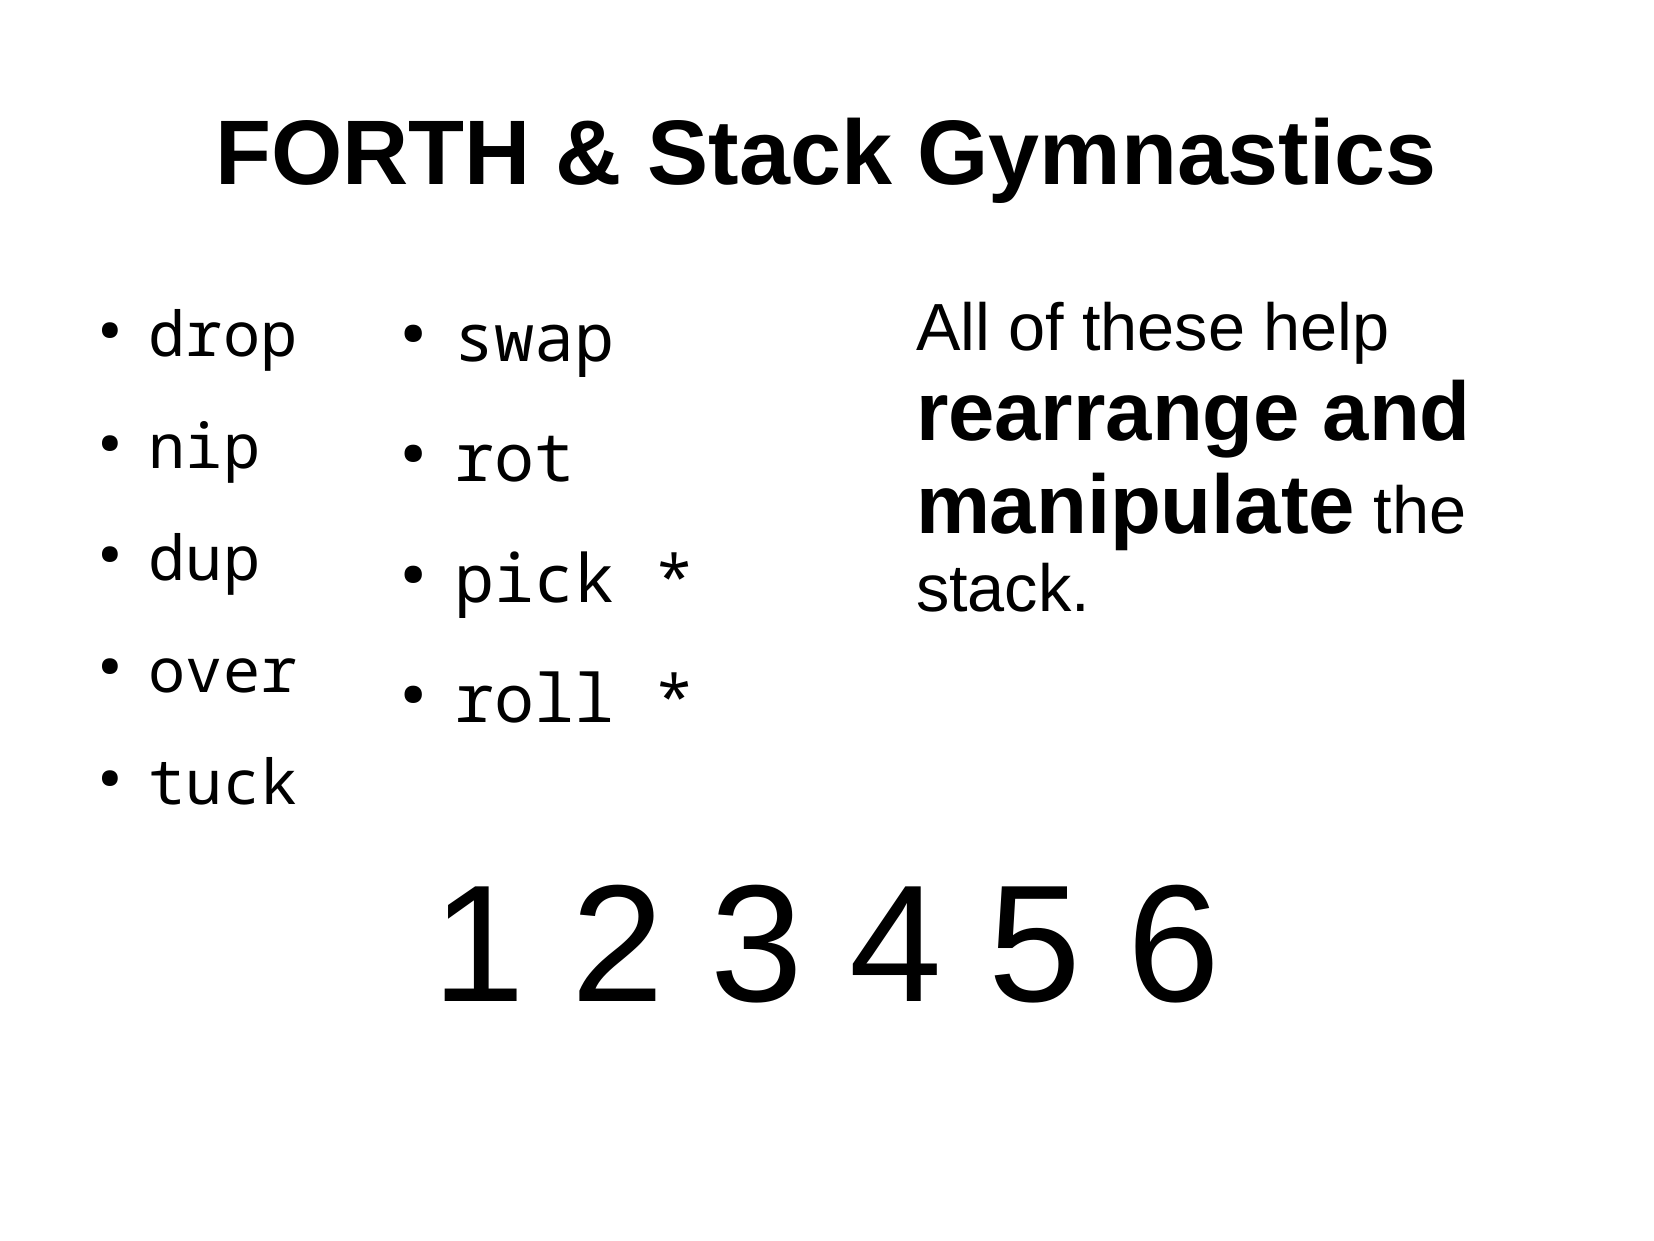

# FORTH & Stack Gymnastics
drop
nip
dup
over
tuck
All of these help rearrange and manipulate the stack.
swap
rot
pick *
roll *
1 2 3 4 5 6